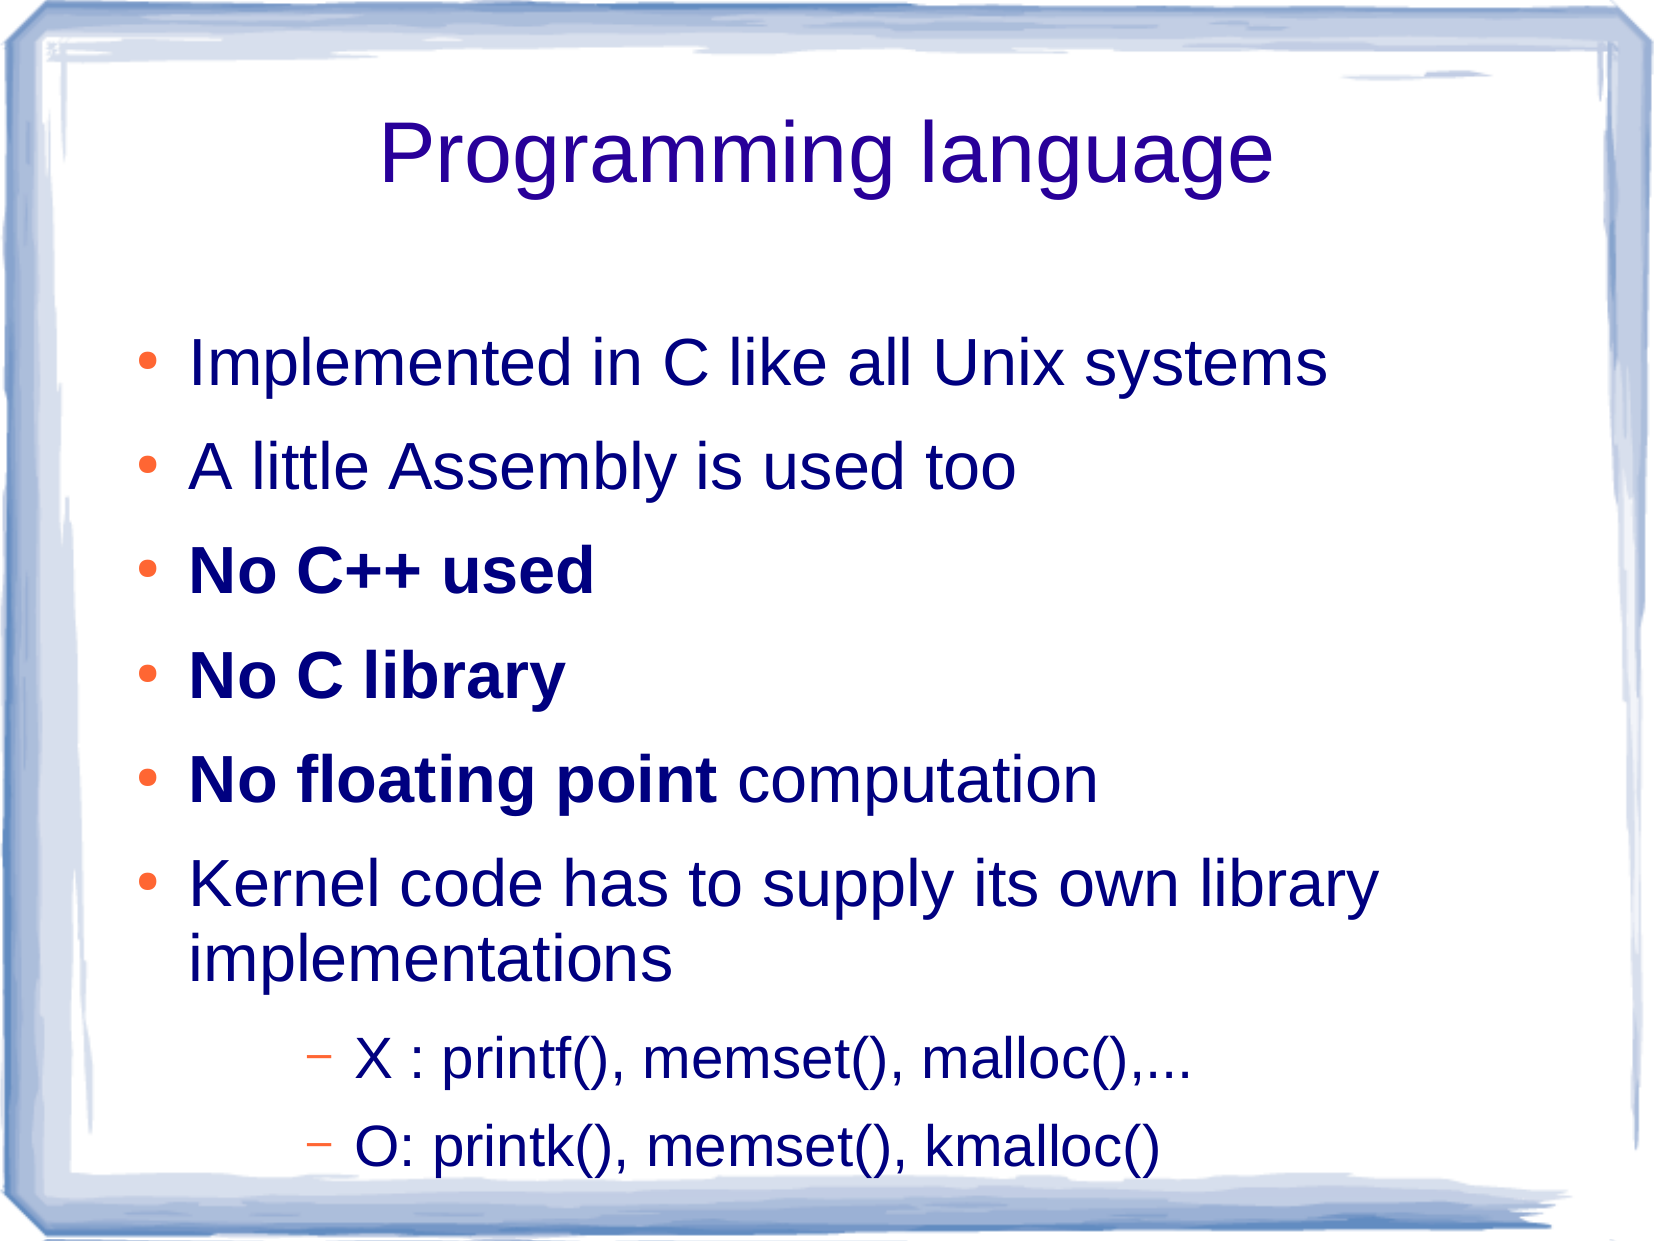

# Programming language
Implemented in C like all Unix systems
A little Assembly is used too
No C++ used
No C library
No floating point computation
Kernel code has to supply its own library implementations
X : printf(), memset(), malloc(),...
O: printk(), memset(), kmalloc()